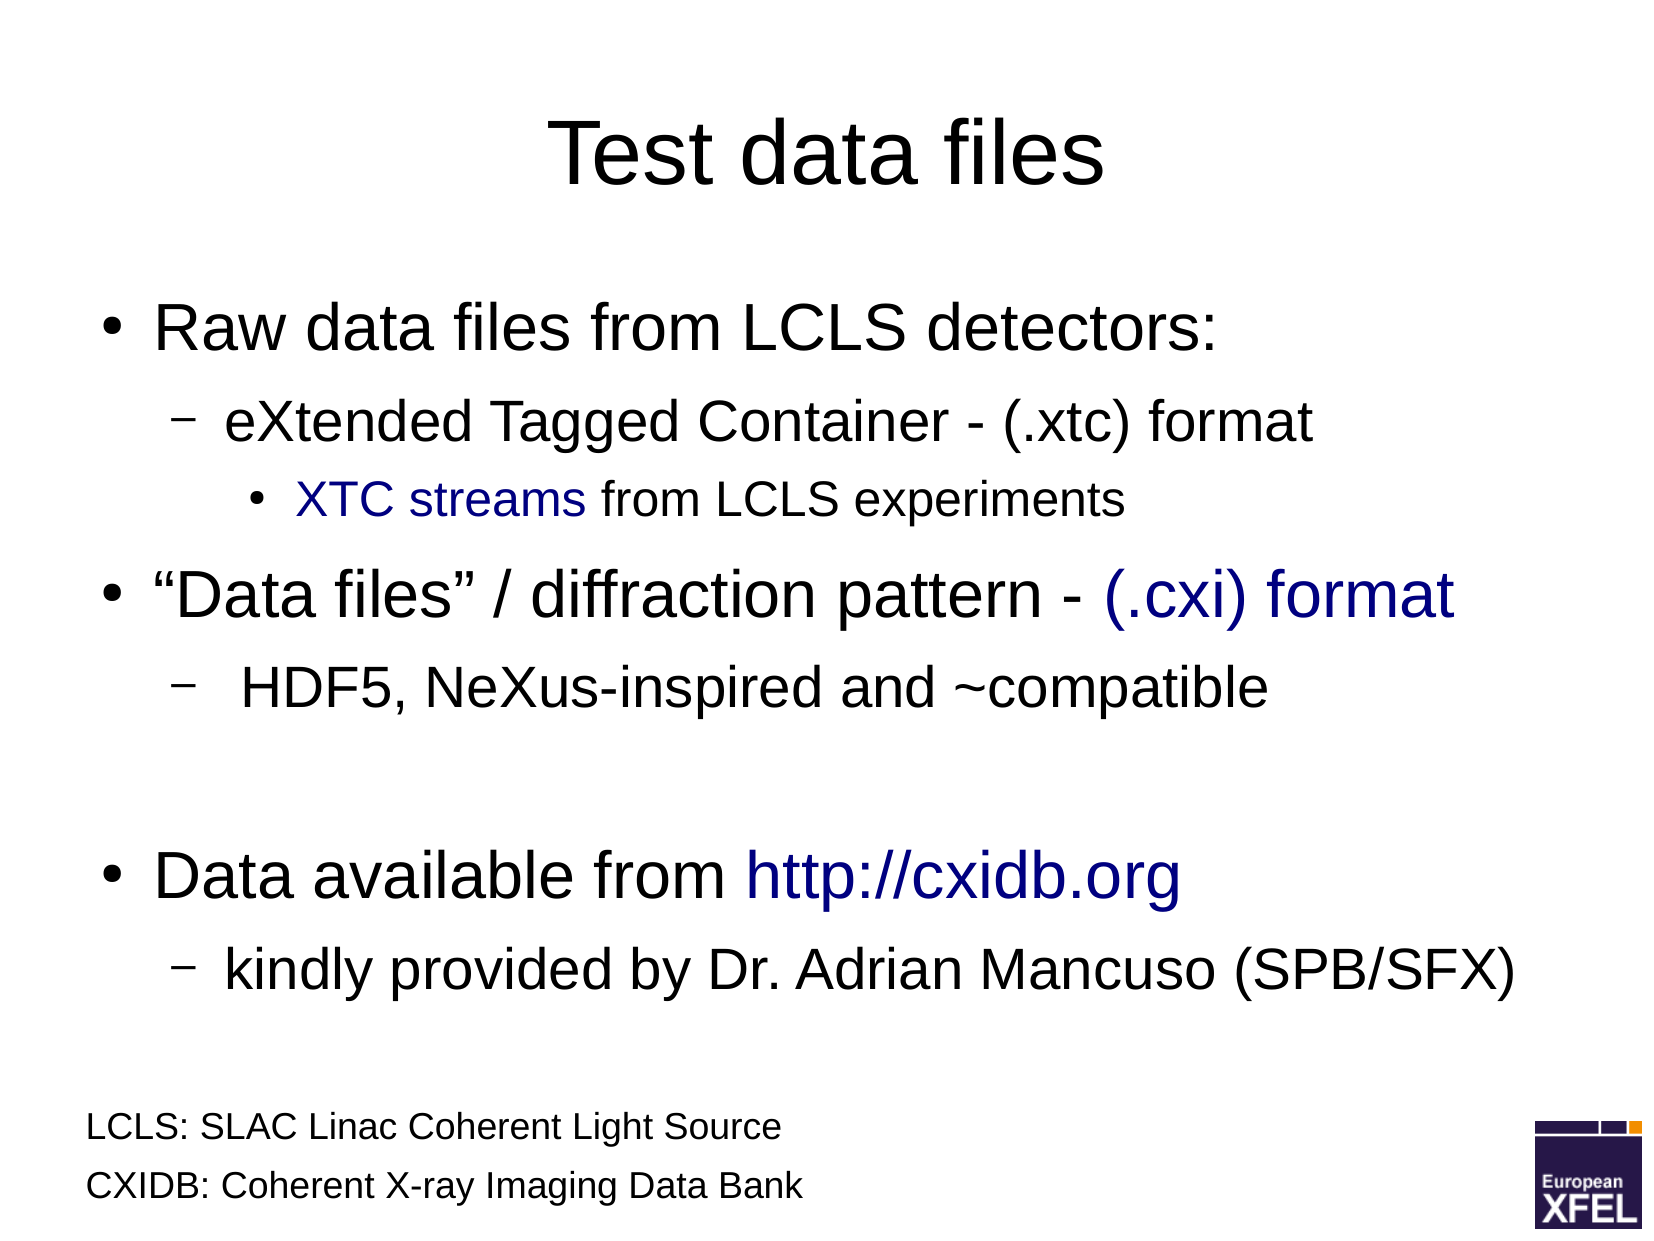

# Test data files
Raw data files from LCLS detectors:
eXtended Tagged Container - (.xtc) format
XTC streams from LCLS experiments
“Data files” / diffraction pattern - (.cxi) format
 HDF5, NeXus-inspired and ~compatible
Data available from http://cxidb.org
kindly provided by Dr. Adrian Mancuso (SPB/SFX)
LCLS: SLAC Linac Coherent Light Source
CXIDB: Coherent X-ray Imaging Data Bank